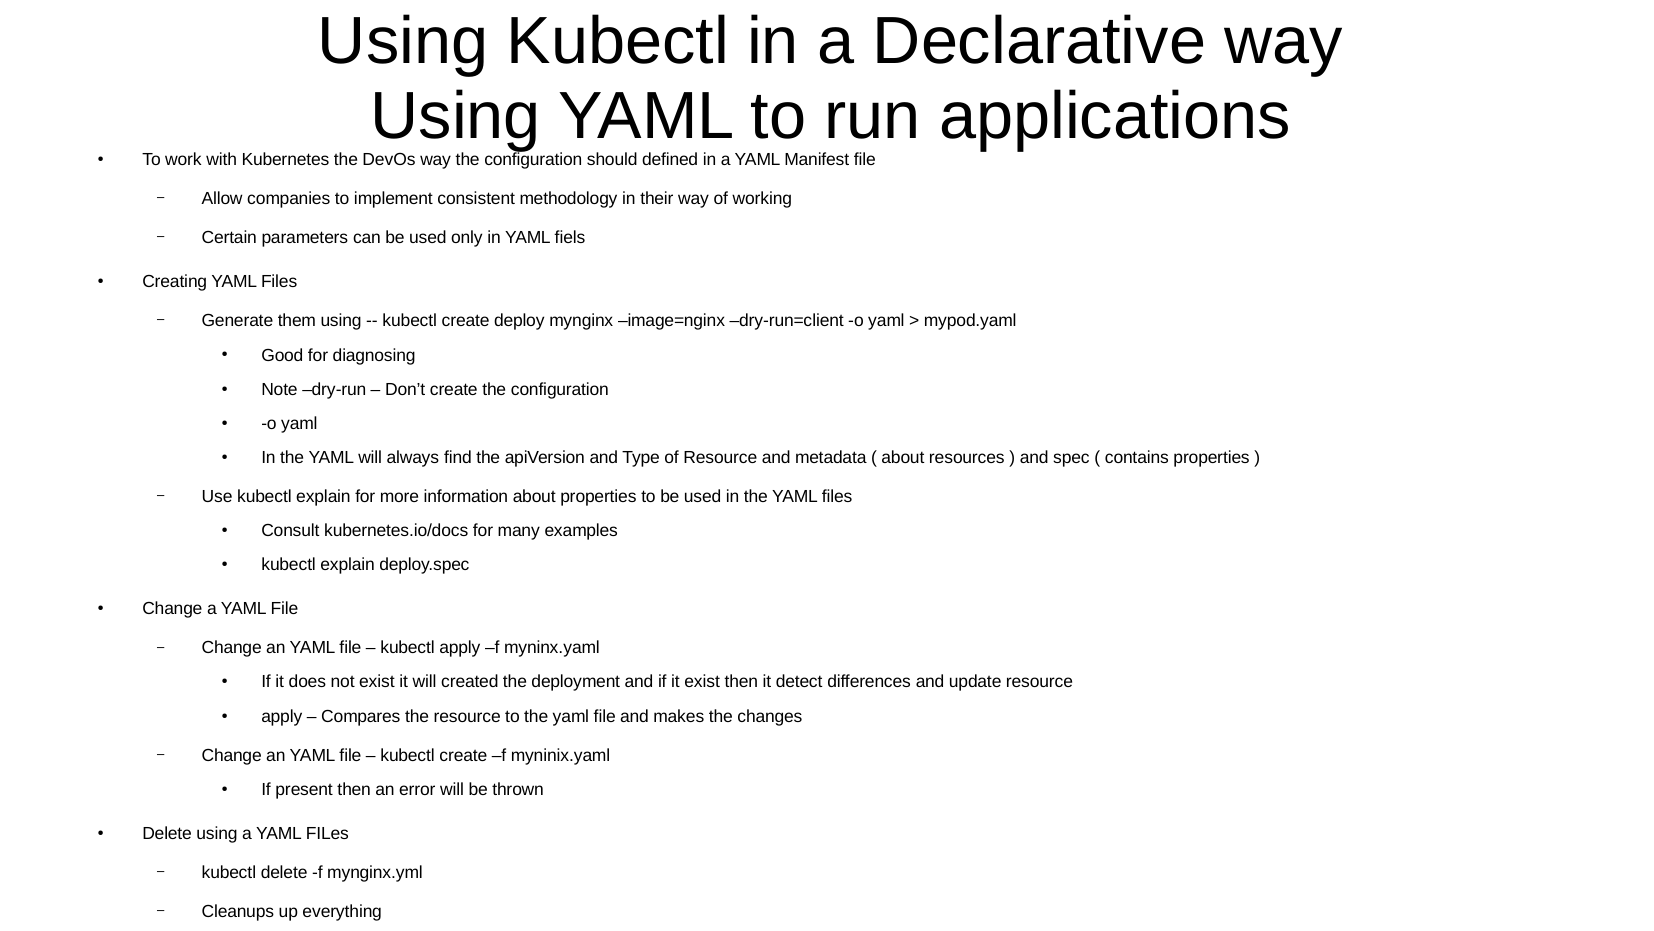

# Using Kubectl in a Declarative way Using YAML to run applications
To work with Kubernetes the DevOs way the configuration should defined in a YAML Manifest file
Allow companies to implement consistent methodology in their way of working
Certain parameters can be used only in YAML fiels
Creating YAML Files
Generate them using -- kubectl create deploy mynginx –image=nginx –dry-run=client -o yaml > mypod.yaml
Good for diagnosing
Note –dry-run – Don’t create the configuration
-o yaml
In the YAML will always find the apiVersion and Type of Resource and metadata ( about resources ) and spec ( contains properties )
Use kubectl explain for more information about properties to be used in the YAML files
Consult kubernetes.io/docs for many examples
kubectl explain deploy.spec
Change a YAML File
Change an YAML file – kubectl apply –f myninx.yaml
If it does not exist it will created the deployment and if it exist then it detect differences and update resource
apply – Compares the resource to the yaml file and makes the changes
Change an YAML file – kubectl create –f myninix.yaml
If present then an error will be thrown
Delete using a YAML FILes
kubectl delete -f mynginx.yml
Cleanups up everything